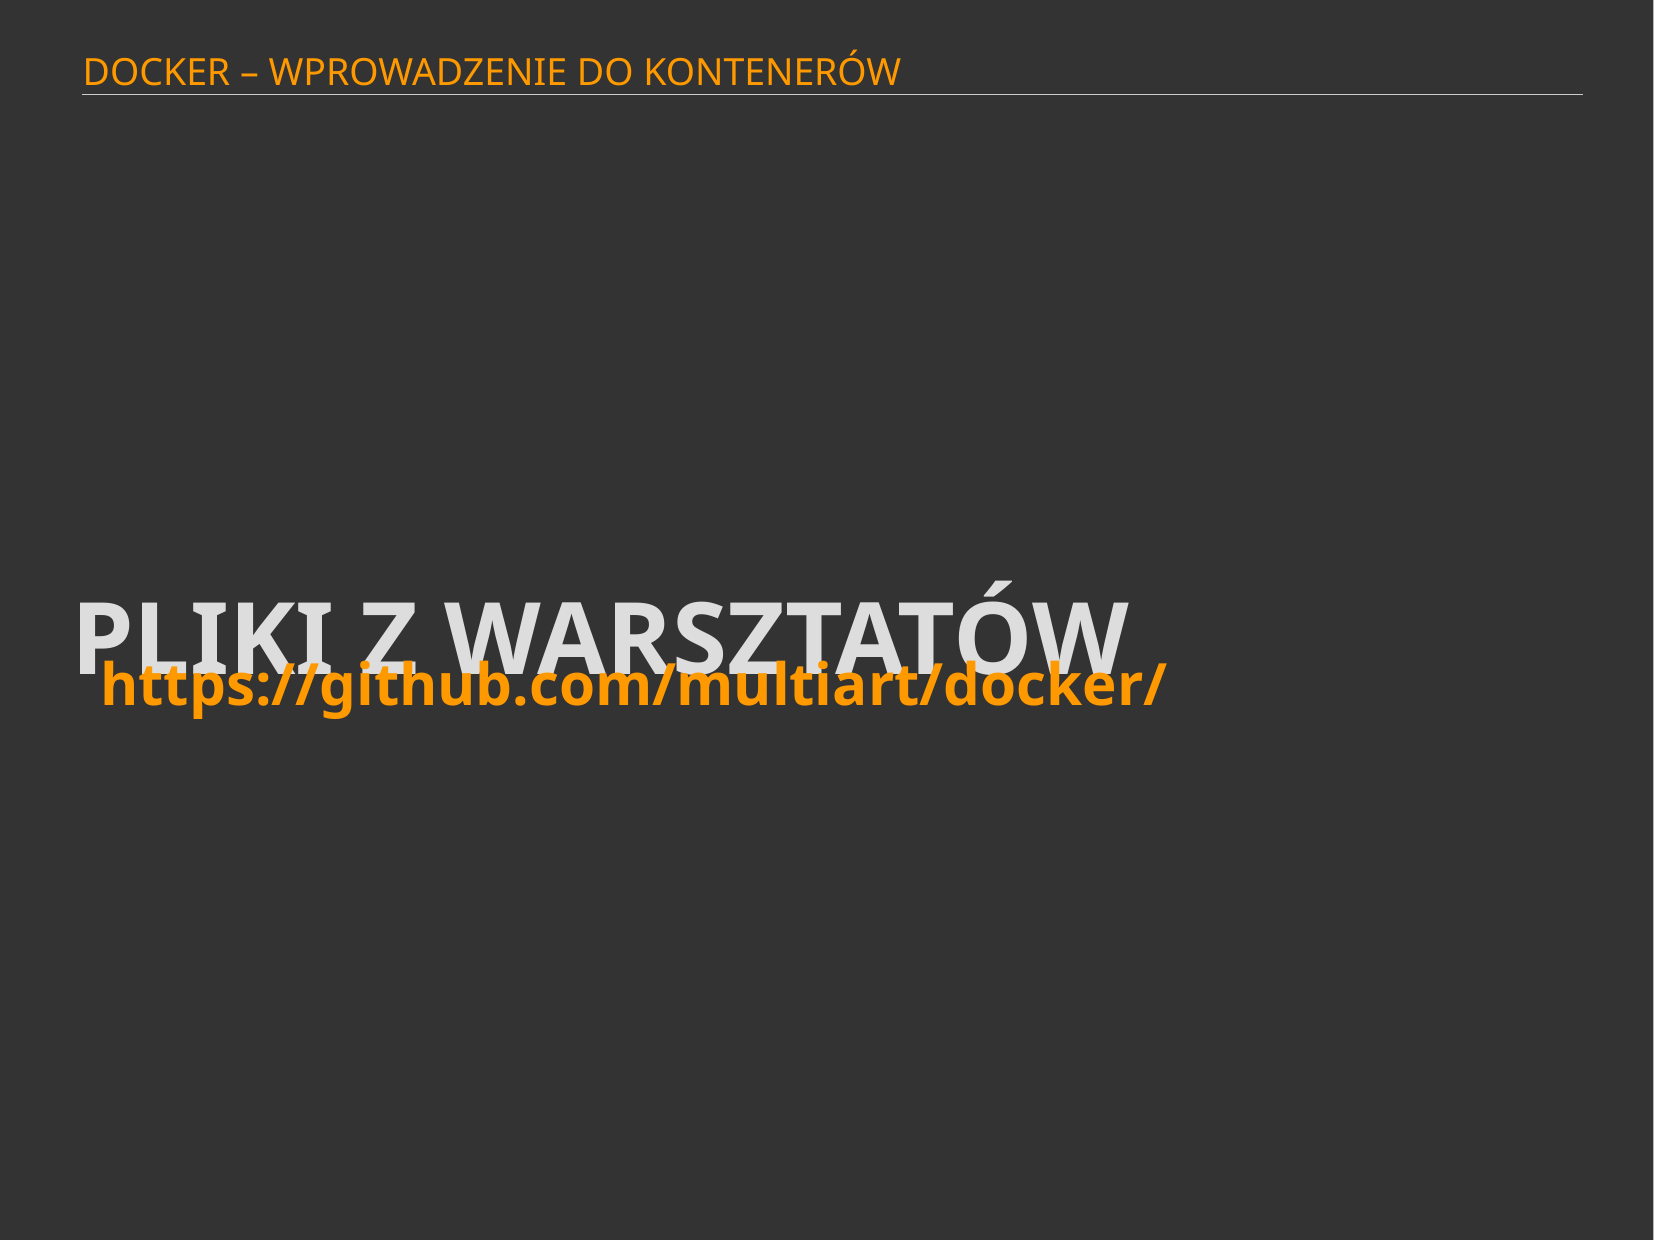

# DOCKER – WPROWADZENIE DO KONTENERÓW
PLIKI Z WARSZTATÓW
https://github.com/multiart/docker/